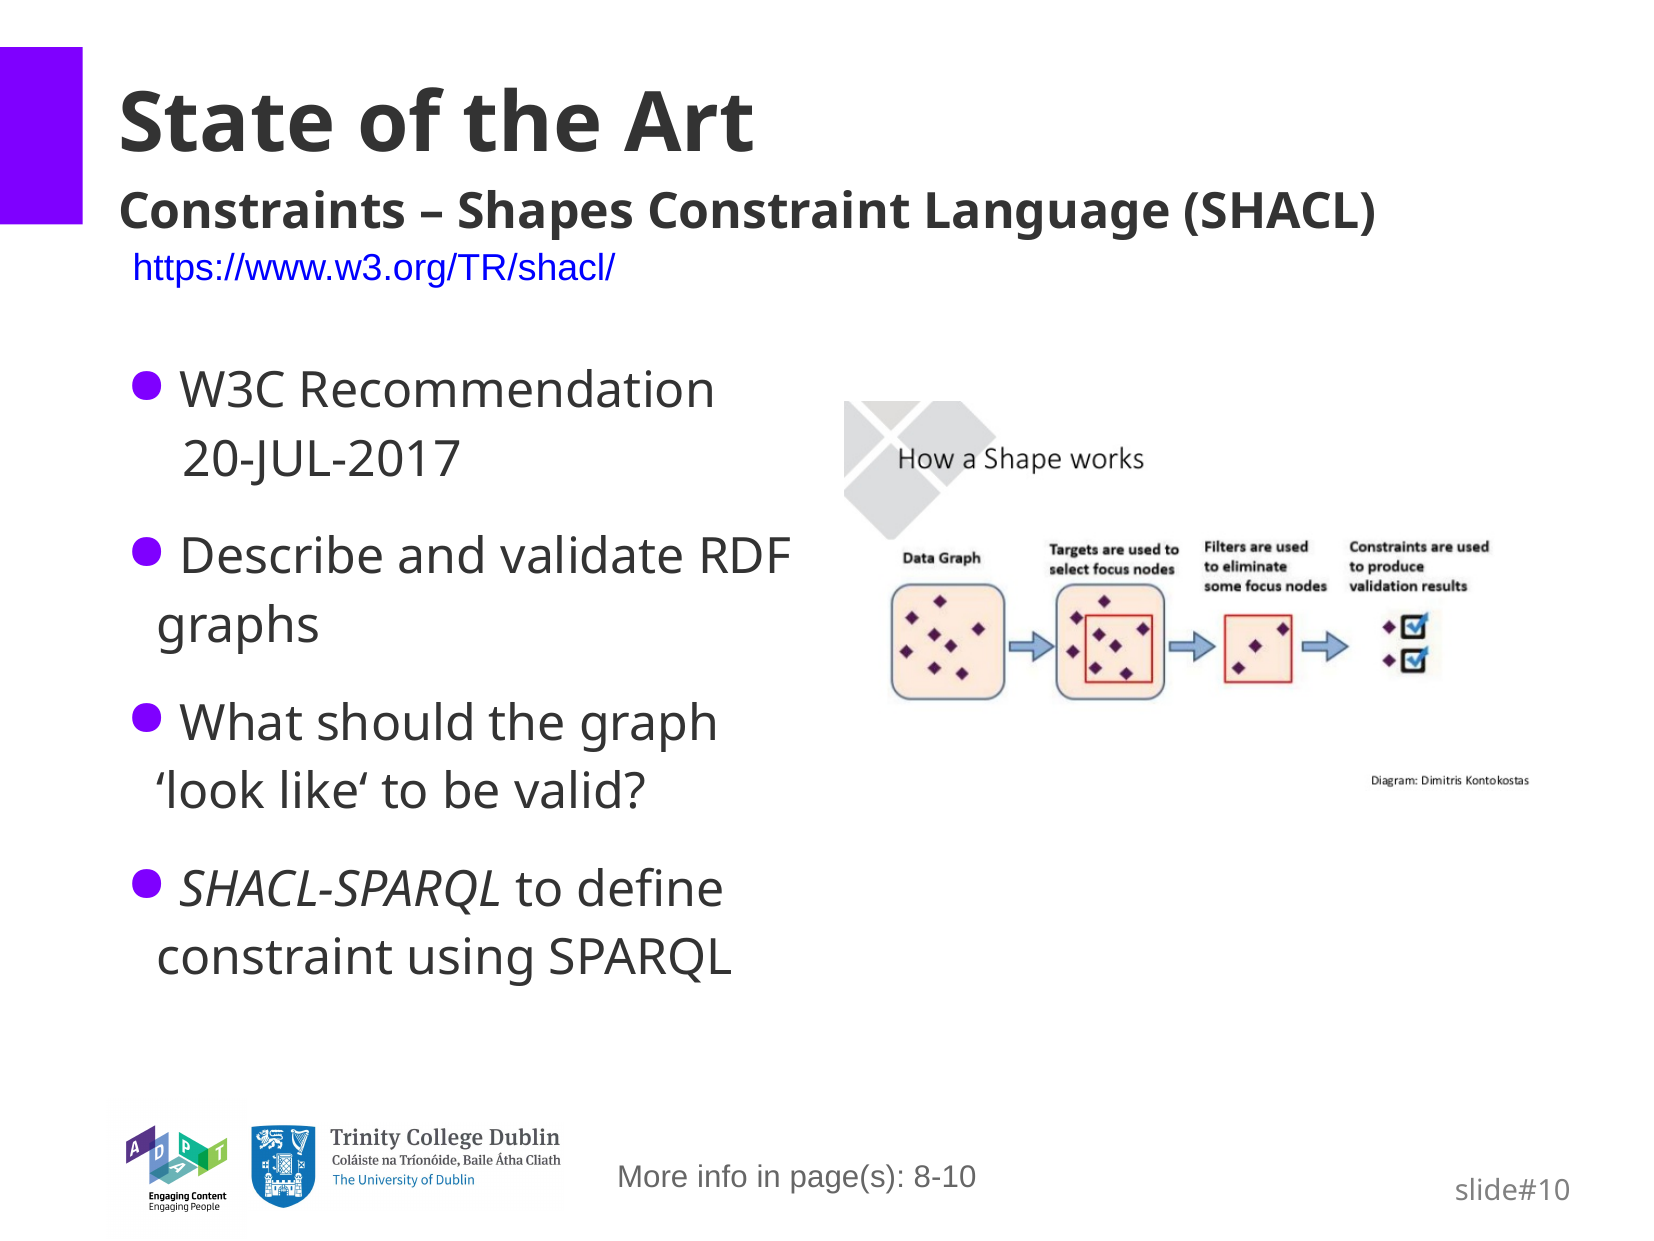

# State of the Art Constraints – Shapes Constraint Language (SHACL)
https://www.w3.org/TR/shacl/
 W3C Recommendation
 20-JUL-2017
 Describe and validate RDF graphs
 What should the graph ‘look like‘ to be valid?
 SHACL-SPARQL to define constraint using SPARQL
10
More info in page(s): 8-10